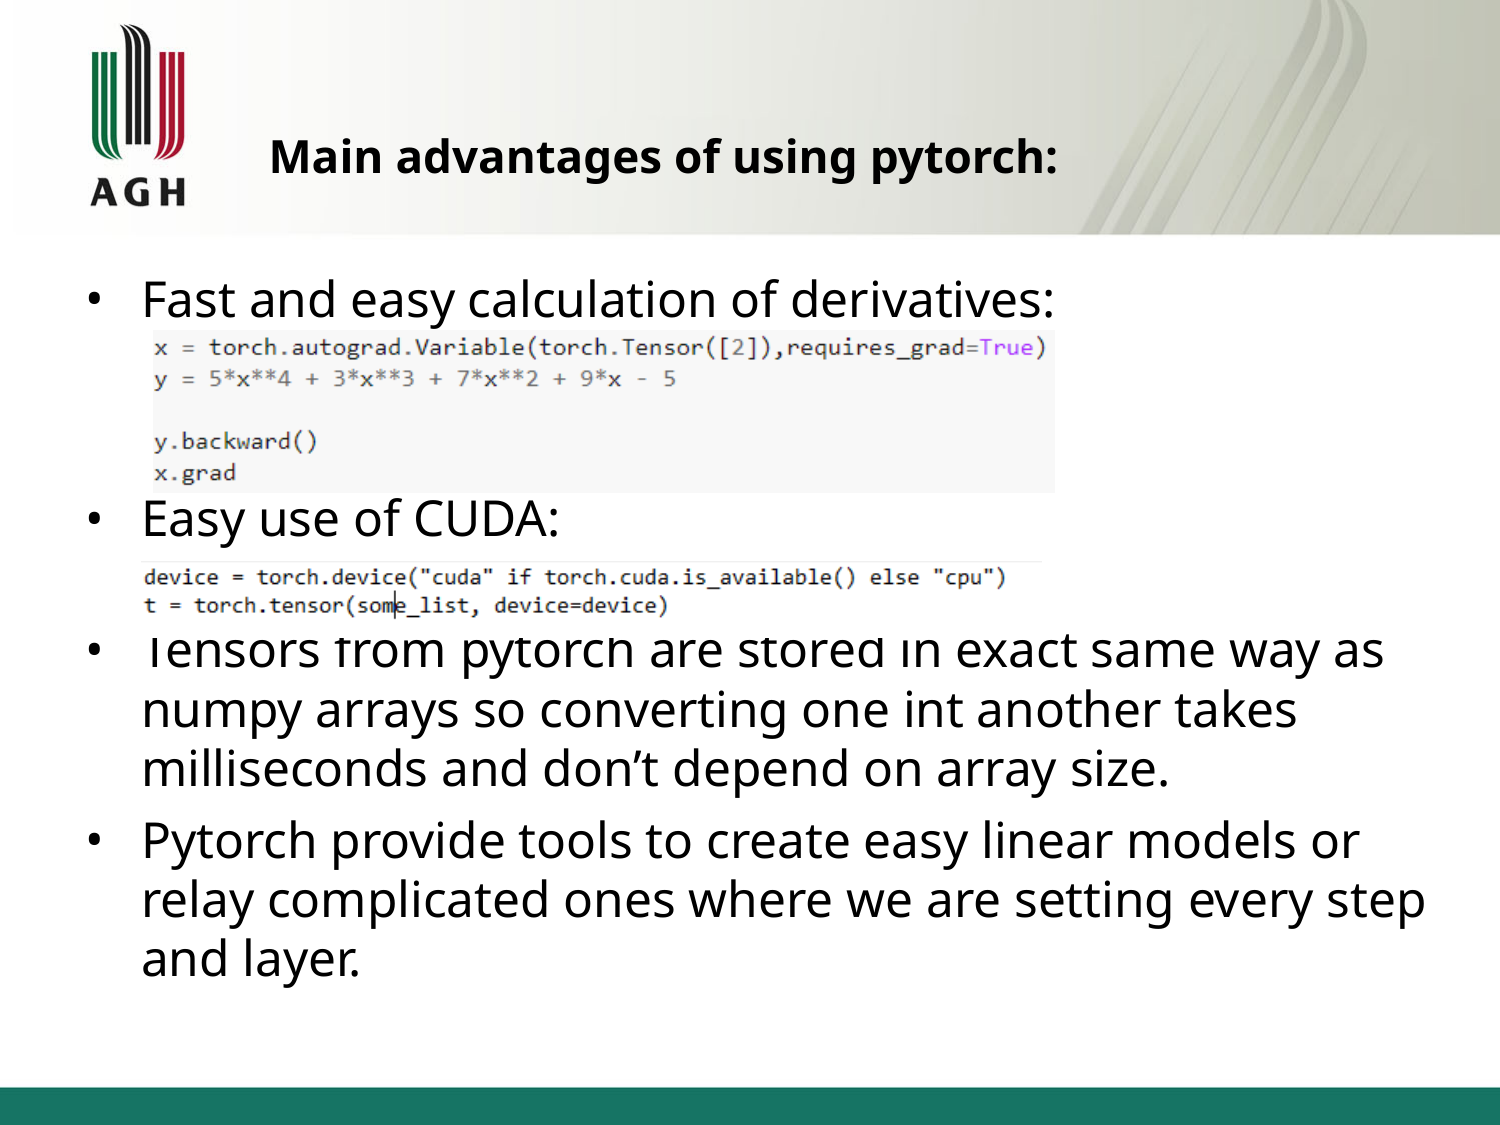

Main advantages of using pytorch:
Fast and easy calculation of derivatives:
Easy use of CUDA:
Tensors from pytorch are stored in exact same way as numpy arrays so converting one int another takes milliseconds and don’t depend on array size.
Pytorch provide tools to create easy linear models or relay complicated ones where we are setting every step and layer.